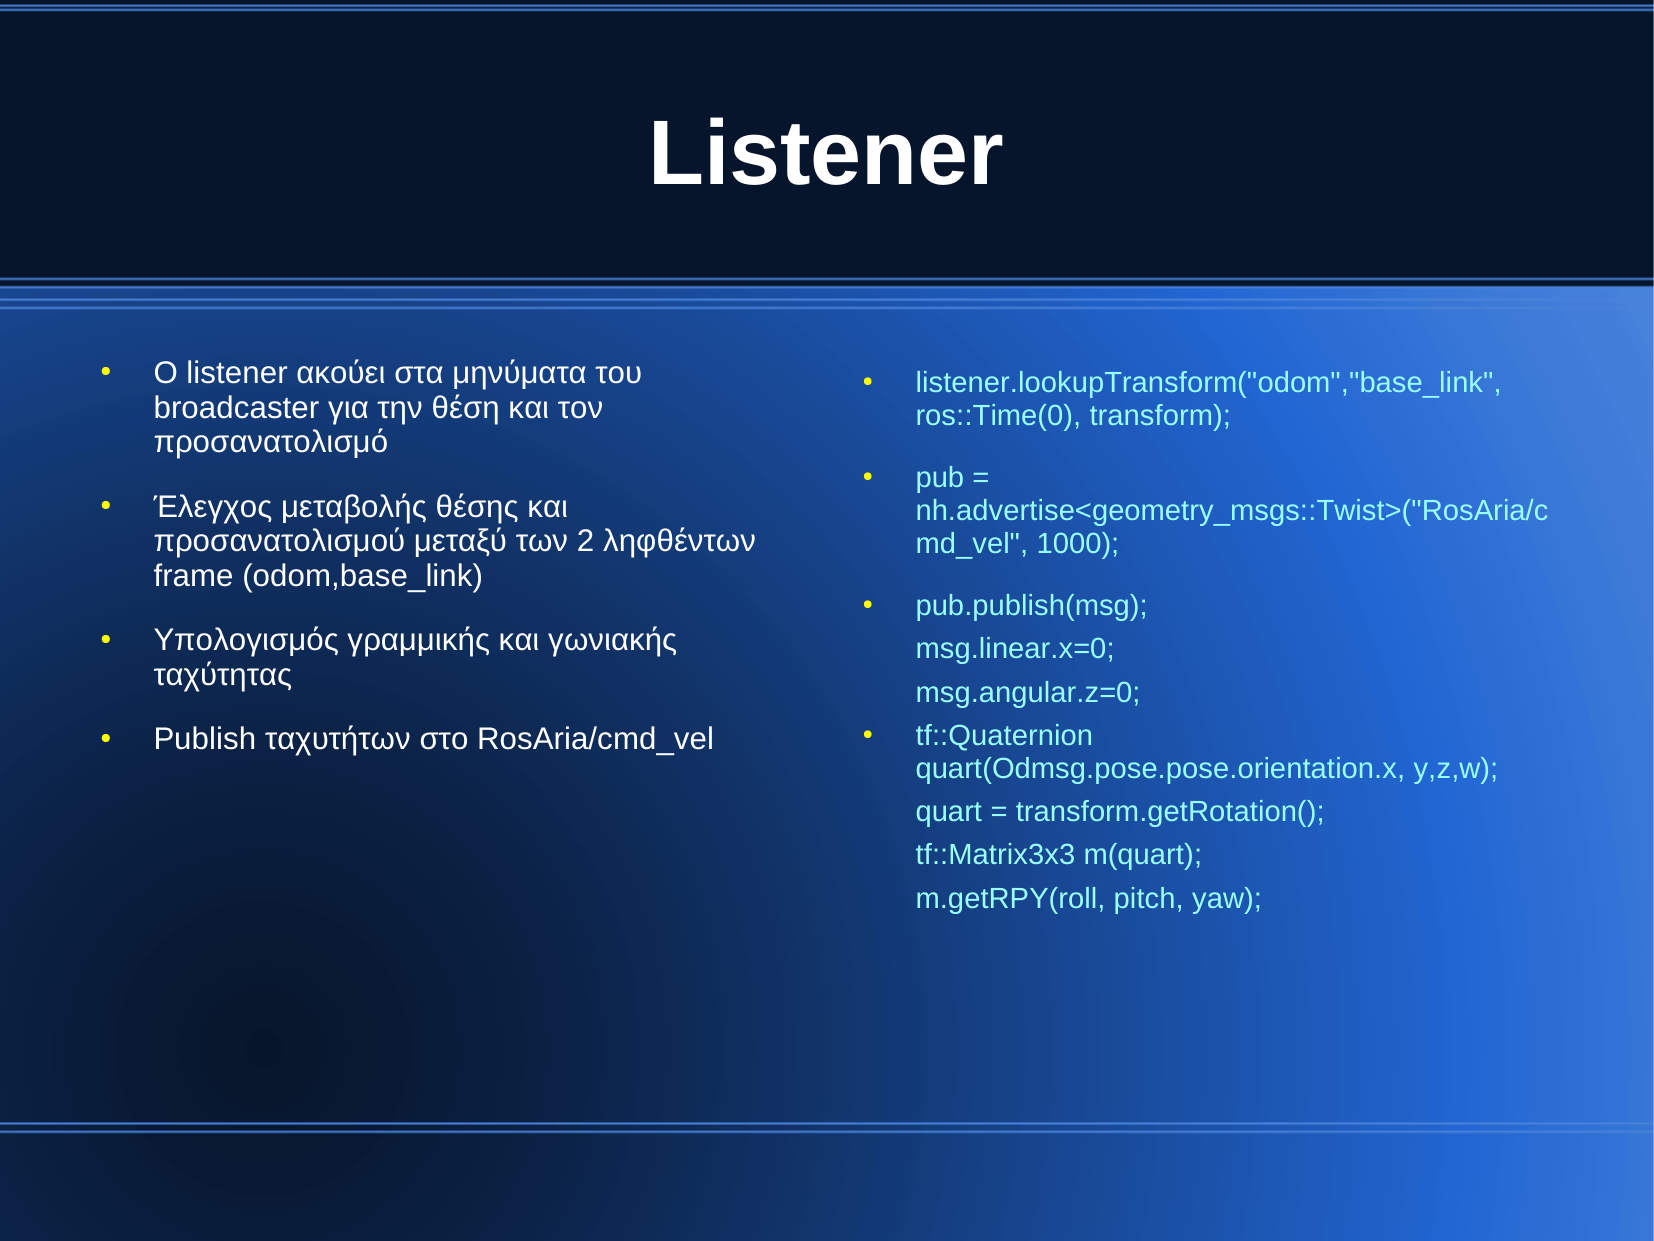

# Listener
O listener ακούει στα μηνύματα του broadcaster για την θέση και τον προσανατολισμό
Έλεγχος μεταβολής θέσης και προσανατολισμού μεταξύ των 2 ληφθέντων frame (odom,base_link)
Υπολογισμός γραμμικής και γωνιακής ταχύτητας
Publish ταχυτήτων στο RosAria/cmd_vel
listener.lookupTransform("odom","base_link", ros::Time(0), transform);
pub = nh.advertise<geometry_msgs::Twist>("RosAria/cmd_vel", 1000);
pub.publish(msg);
msg.linear.x=0;
msg.angular.z=0;
tf::Quaternion quart(Odmsg.pose.pose.orientation.x, y,z,w);
quart = transform.getRotation();
tf::Matrix3x3 m(quart);
m.getRPY(roll, pitch, yaw);